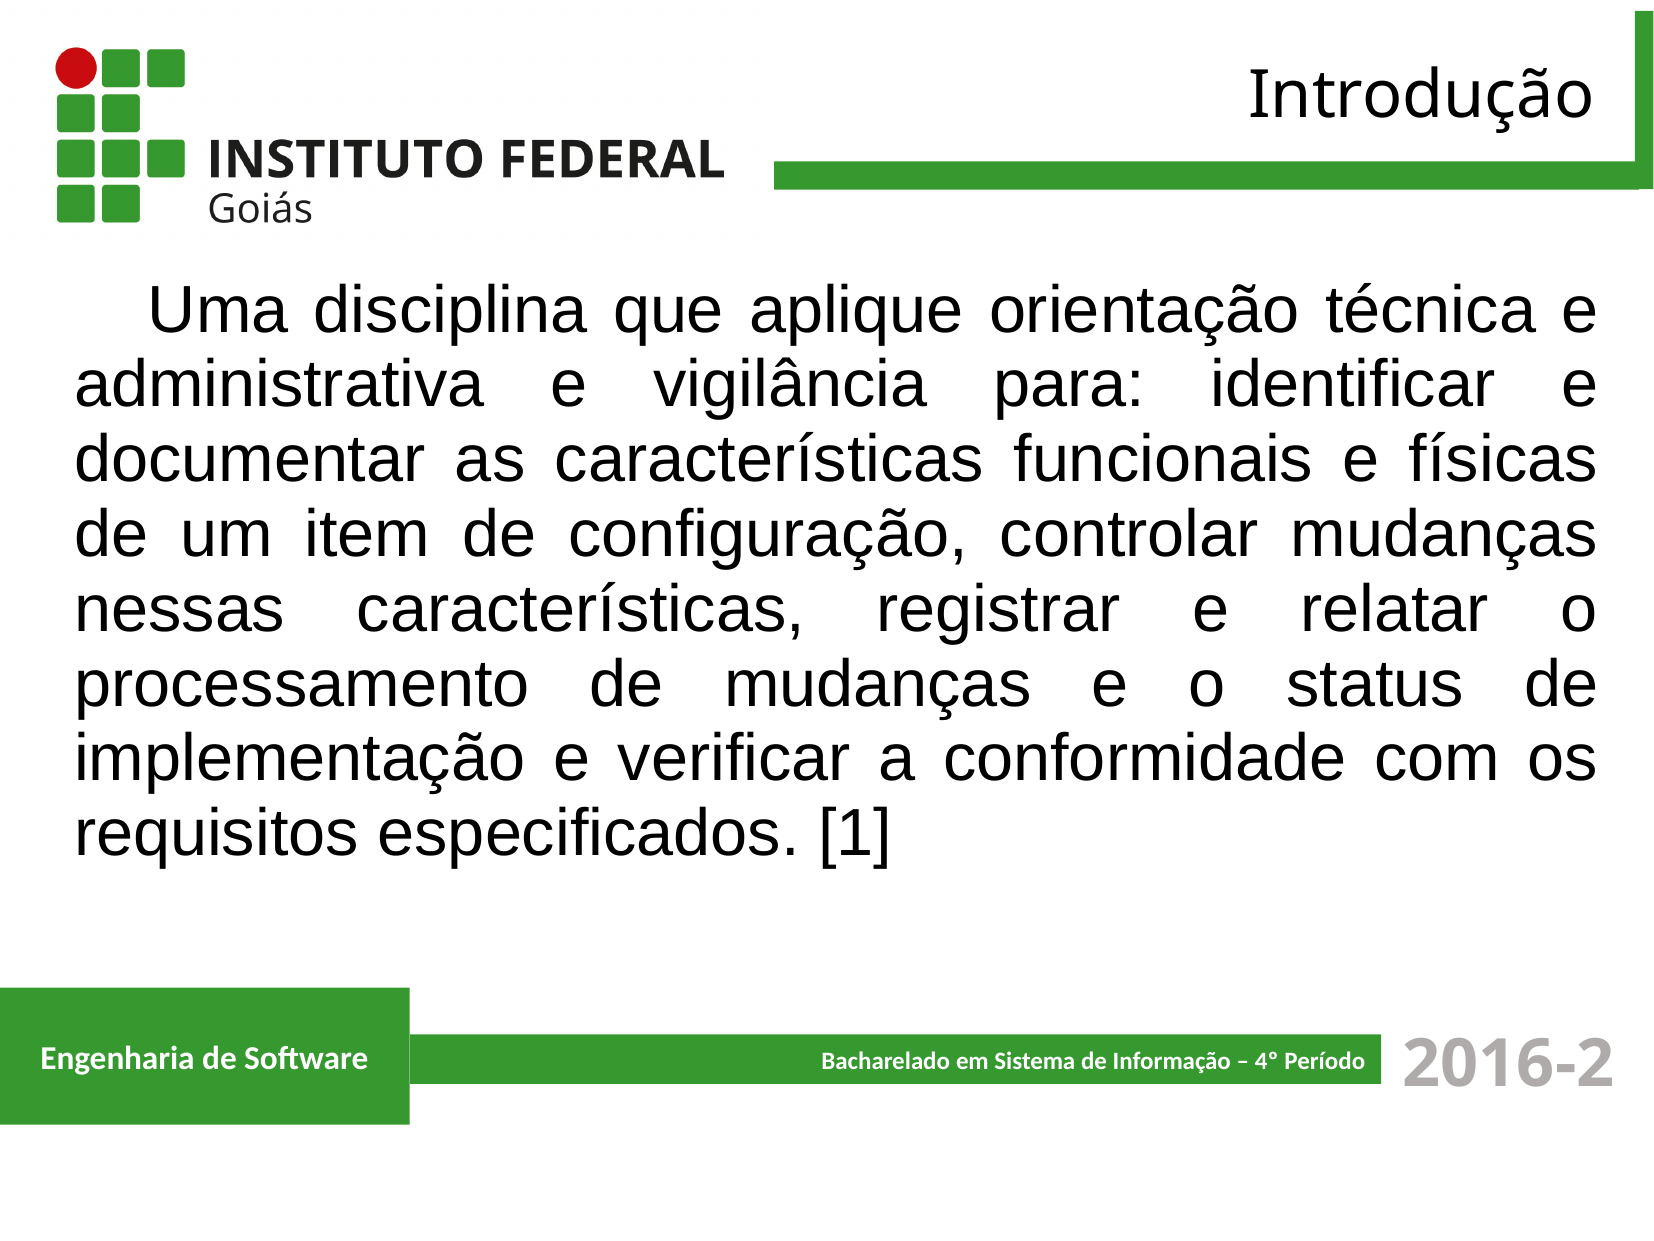

Introdução
	Uma disciplina que aplique orientação técnica e administrativa e vigilância para: identificar e documentar as características funcionais e físicas de um item de configuração, controlar mudanças nessas características, registrar e relatar o processamento de mudanças e o status de implementação e verificar a conformidade com os requisitos especificados. [1]
Engenharia de Software
2016-2
Bacharelado em Sistema de Informação – 4º Período